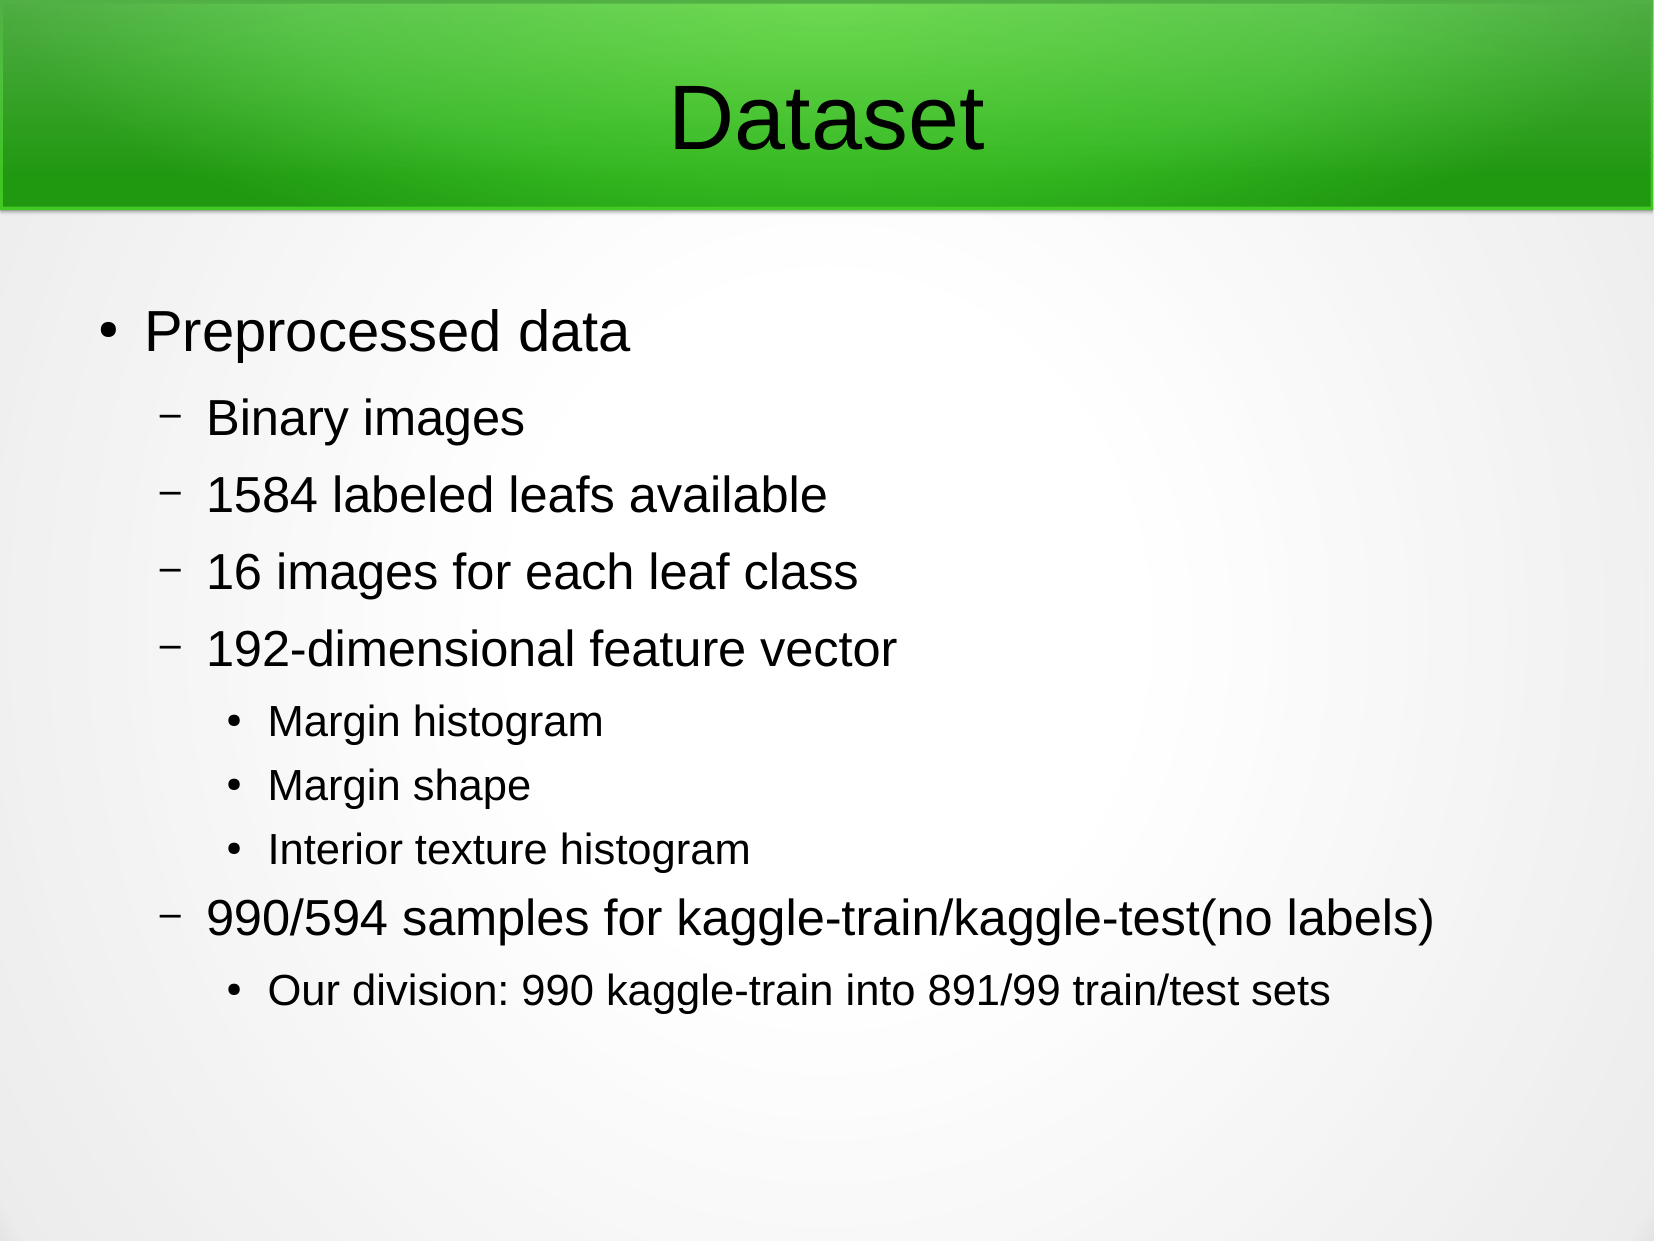

# Dataset
Preprocessed data
Binary images
1584 labeled leafs available
16 images for each leaf class
192-dimensional feature vector
Margin histogram
Margin shape
Interior texture histogram
990/594 samples for kaggle-train/kaggle-test(no labels)
Our division: 990 kaggle-train into 891/99 train/test sets